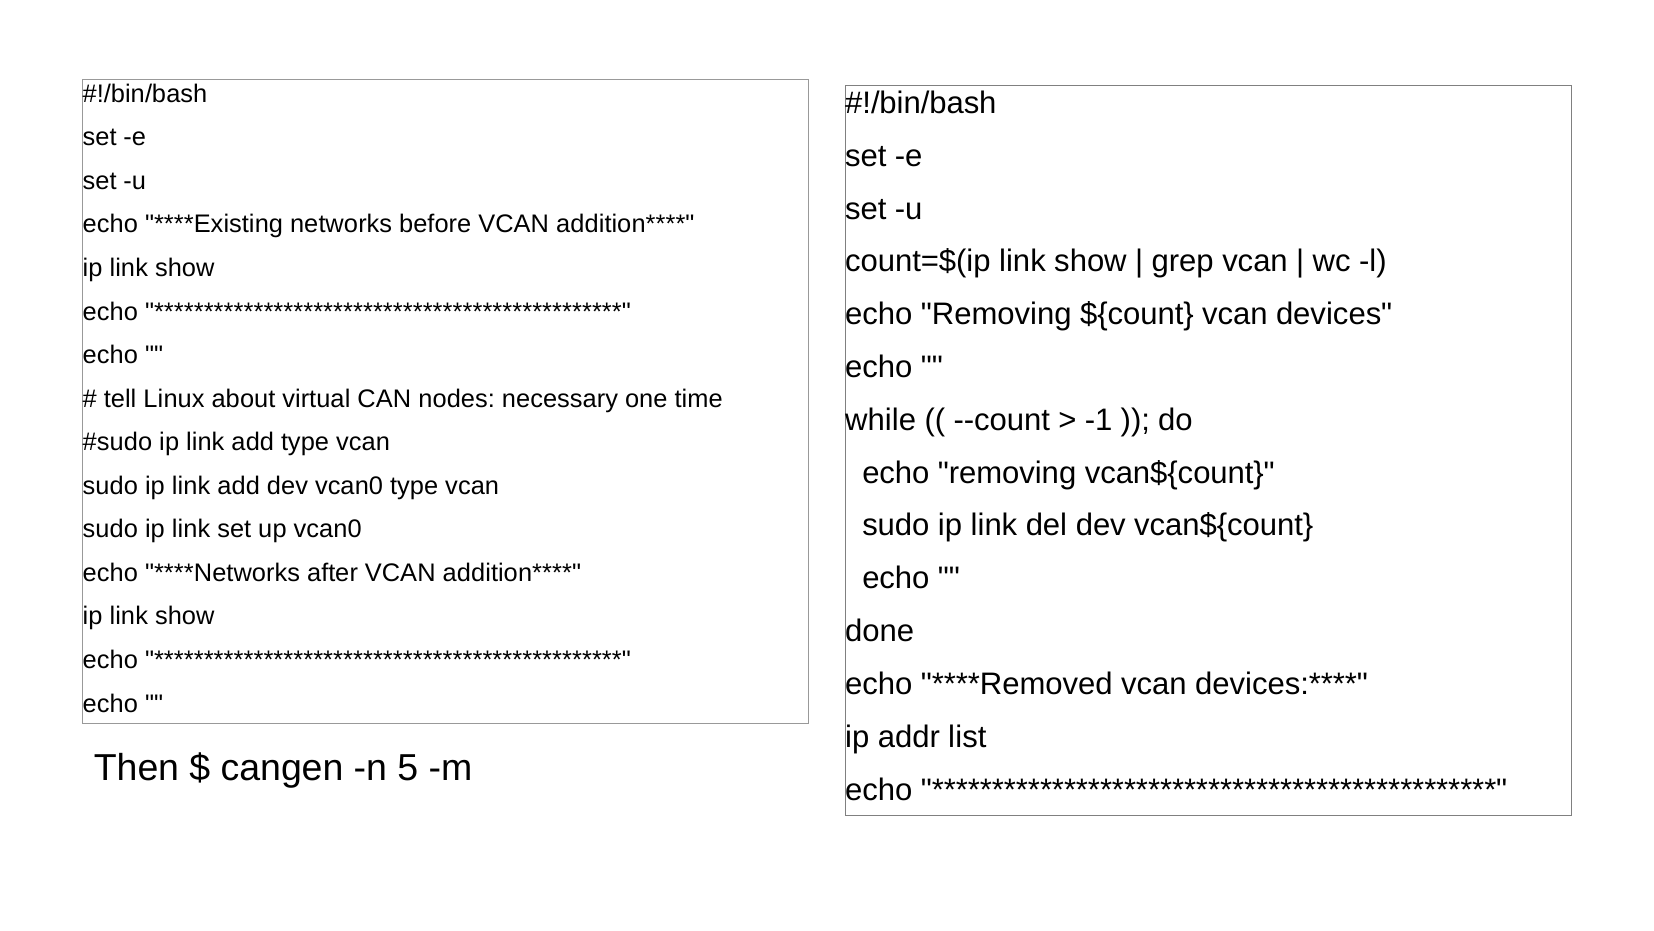

# #!/bin/bash
set -e
set -u
echo "****Existing networks before VCAN addition****"
ip link show
echo "***********************************************"
echo ""
# tell Linux about virtual CAN nodes: necessary one time
#sudo ip link add type vcan
sudo ip link add dev vcan0 type vcan
sudo ip link set up vcan0
echo "****Networks after VCAN addition****"
ip link show
echo "***********************************************"
echo ""
#!/bin/bash
set -e
set -u
count=$(ip link show | grep vcan | wc -l)
echo "Removing ${count} vcan devices"
echo ""
while (( --count > -1 )); do
 echo "removing vcan${count}"
 sudo ip link del dev vcan${count}
 echo ""
done
echo "****Removed vcan devices:****"
ip addr list
echo "***********************************************"
Then $ cangen -n 5 -m